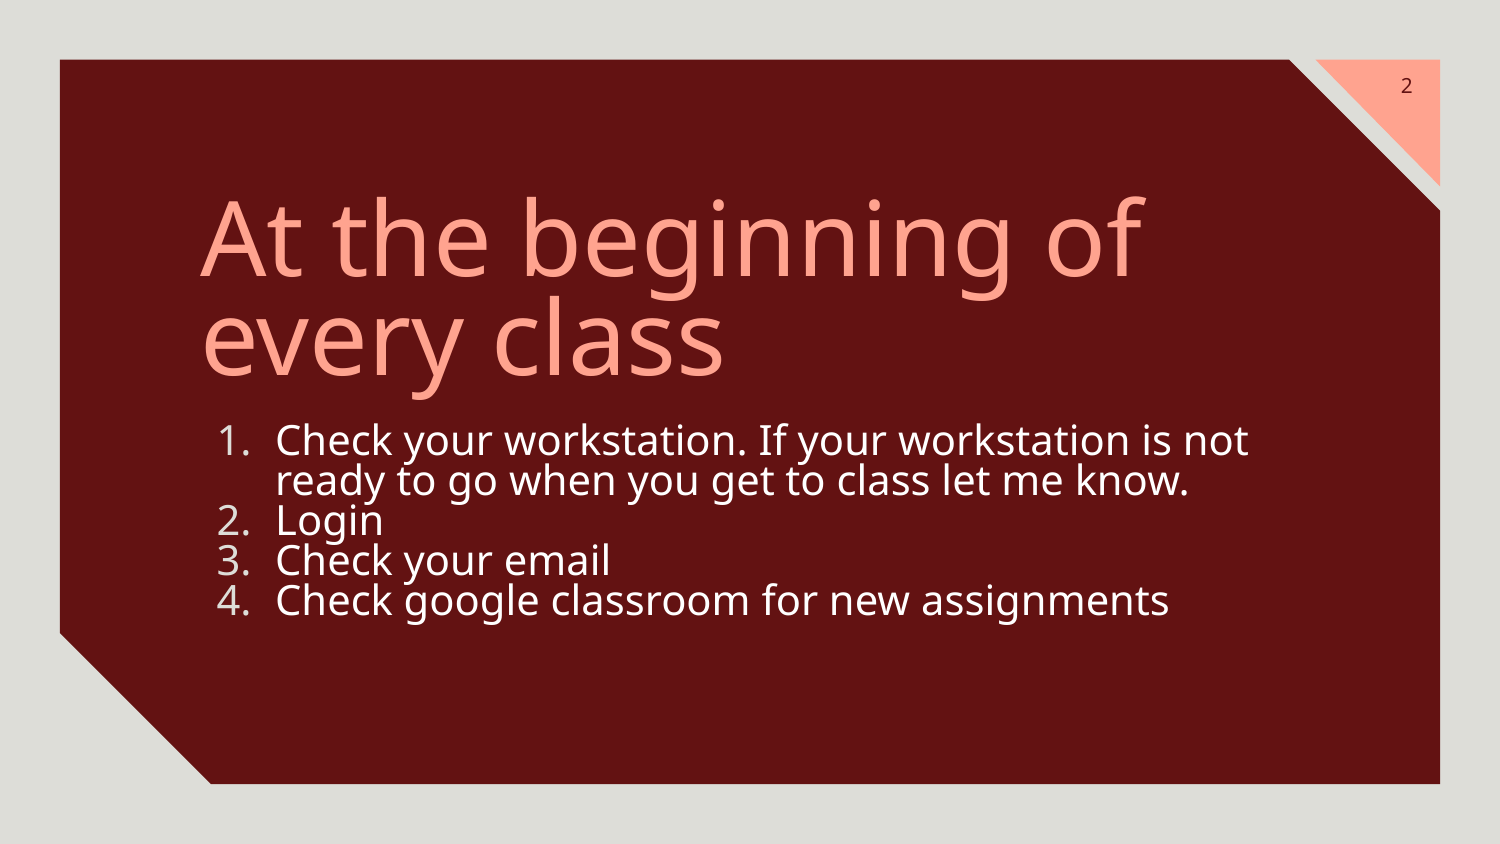

# At the beginning of every class
Check your workstation. If your workstation is not ready to go when you get to class let me know.
Login
Check your email
Check google classroom for new assignments